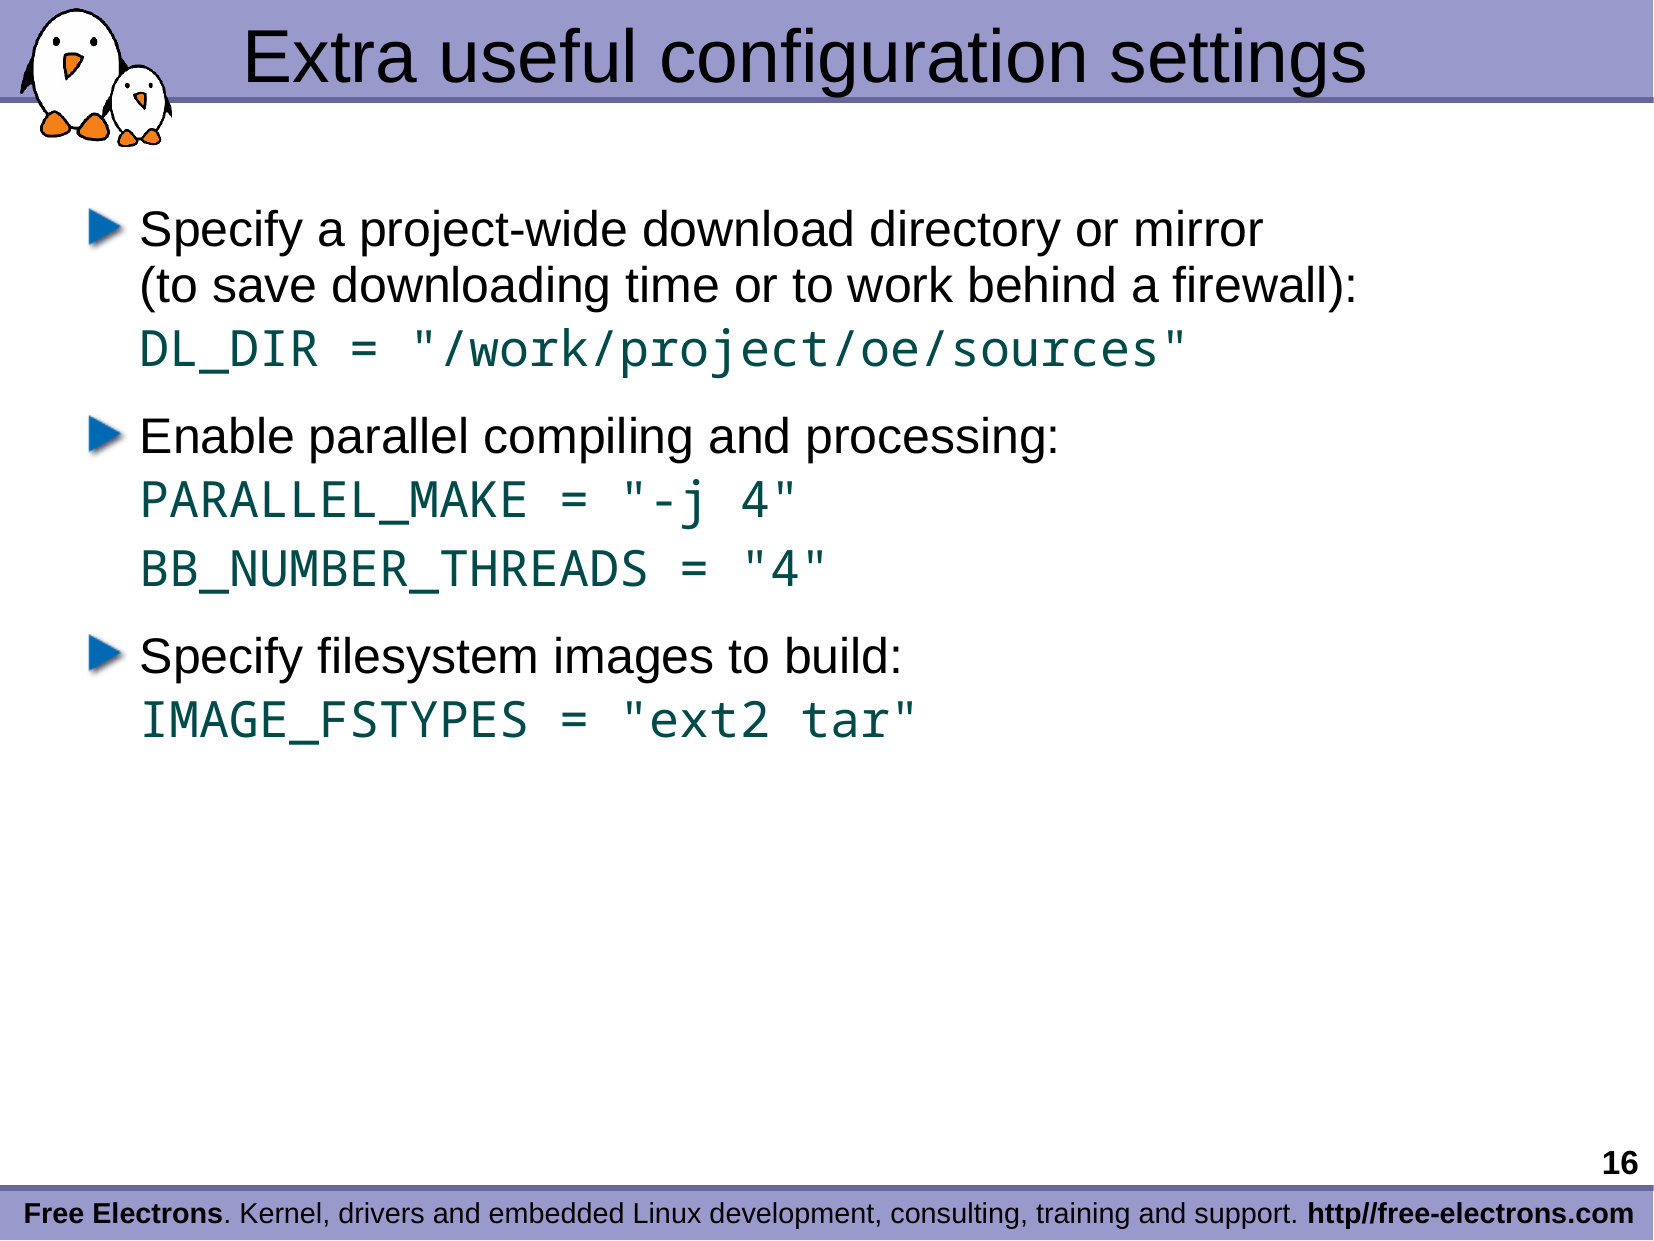

# Extra useful configuration settings
Specify a project-wide download directory or mirror
(to save downloading time or to work behind a firewall):
DL_DIR = "/work/project/oe/sources"
Enable parallel compiling and processing:
PARALLEL_MAKE = "-j 4"
BB_NUMBER_THREADS = "4"
Specify filesystem images to build:
IMAGE_FSTYPES = "ext2 tar"